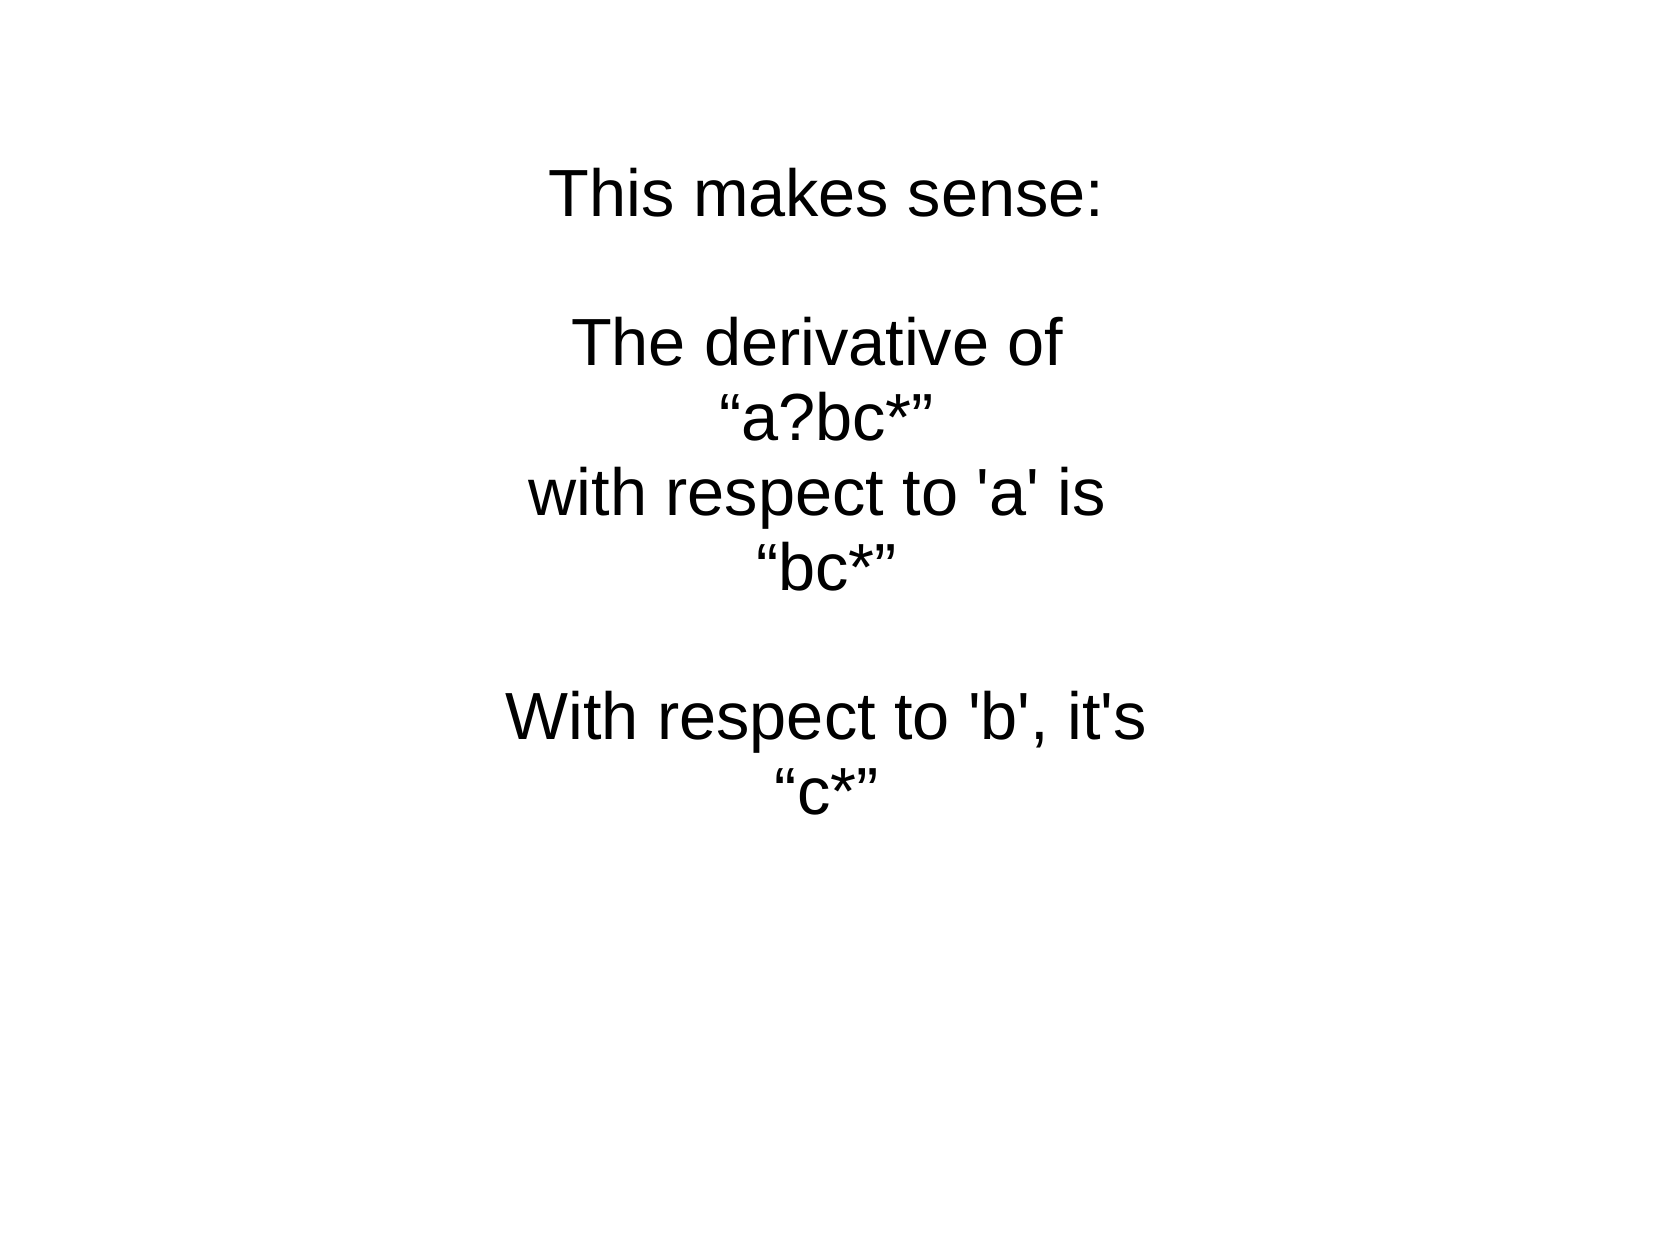

# This makes sense:
The derivative of
“a?bc*”
with respect to 'a' is
“bc*”
With respect to 'b', it's
“c*”